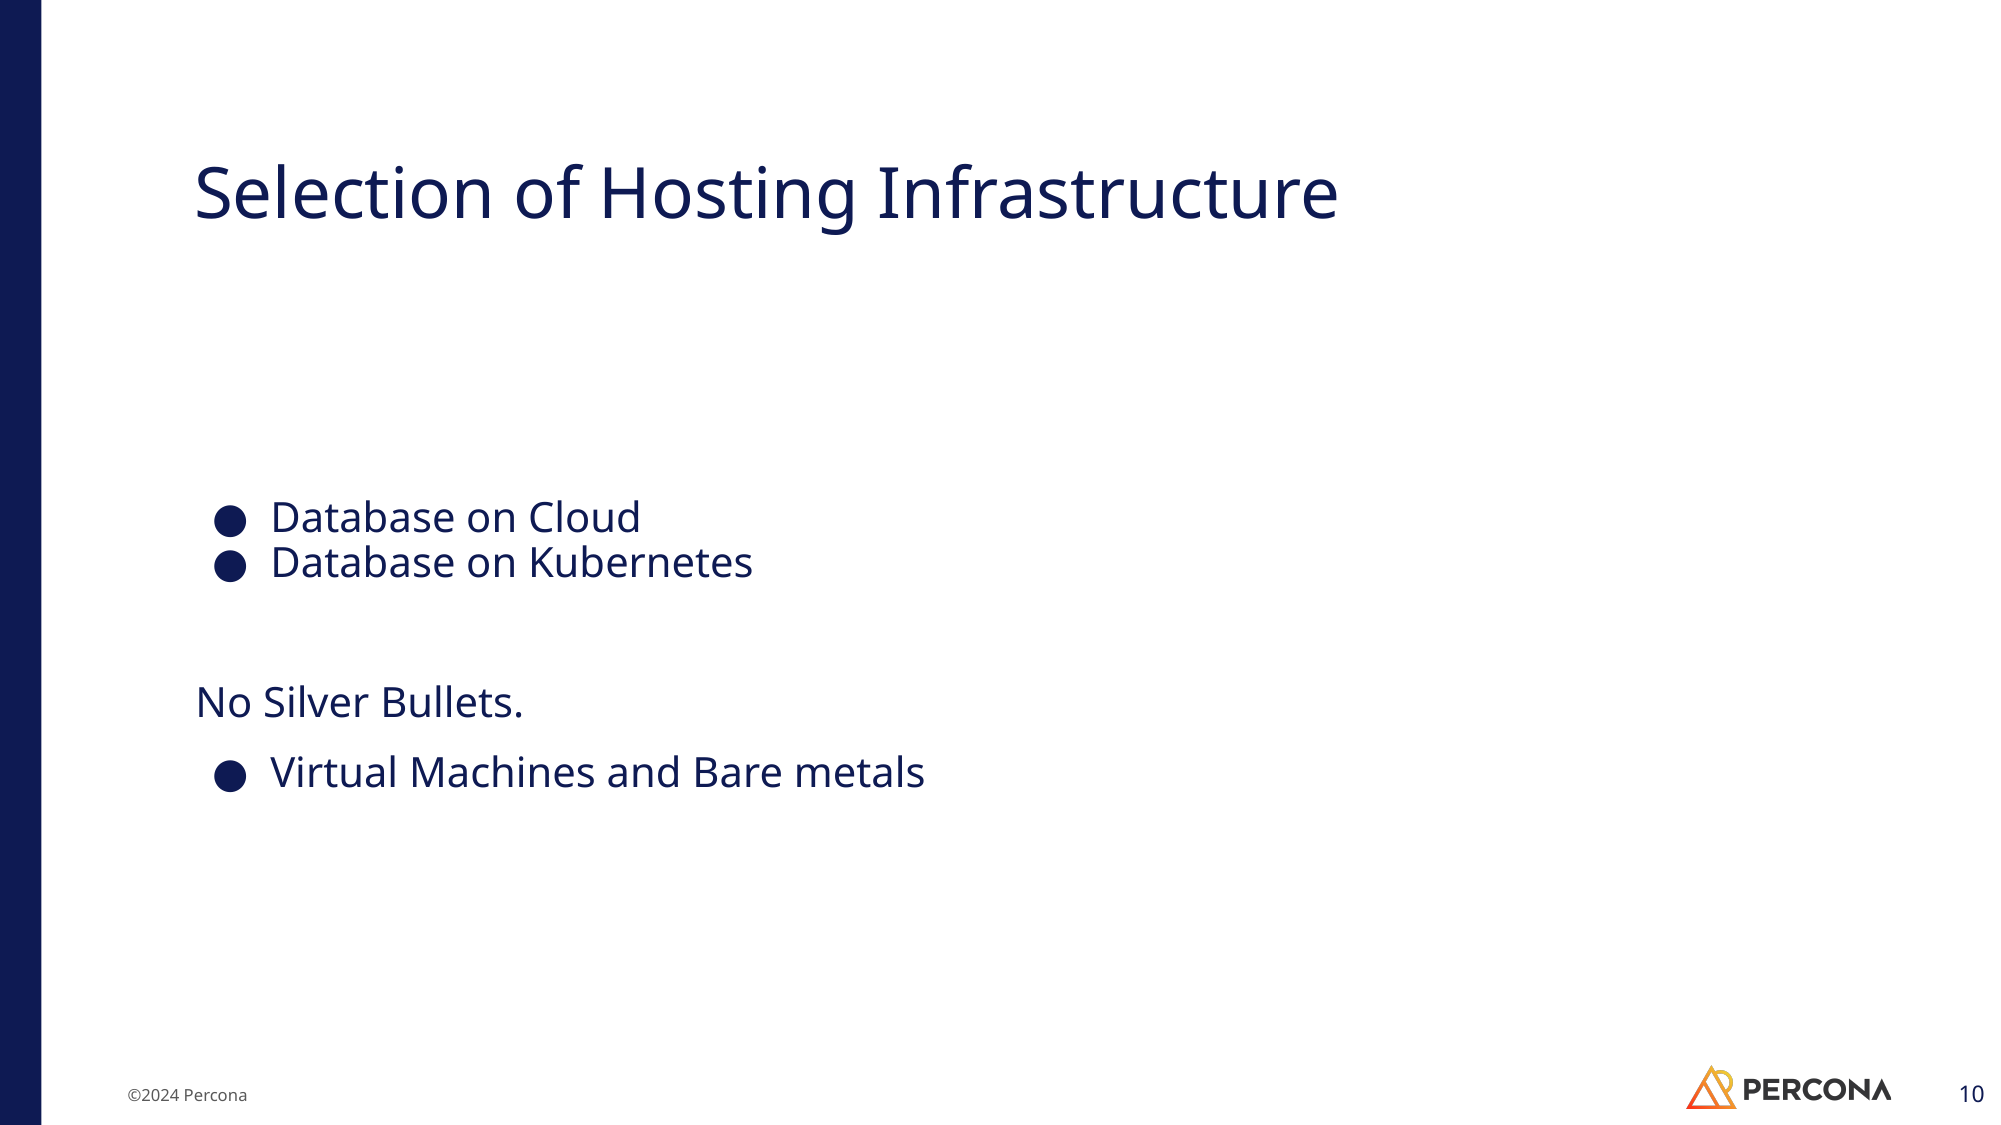

Selection of Hosting Infrastructure
# Database on Cloud
Database on Kubernetes
No Silver Bullets.
Virtual Machines and Bare metals